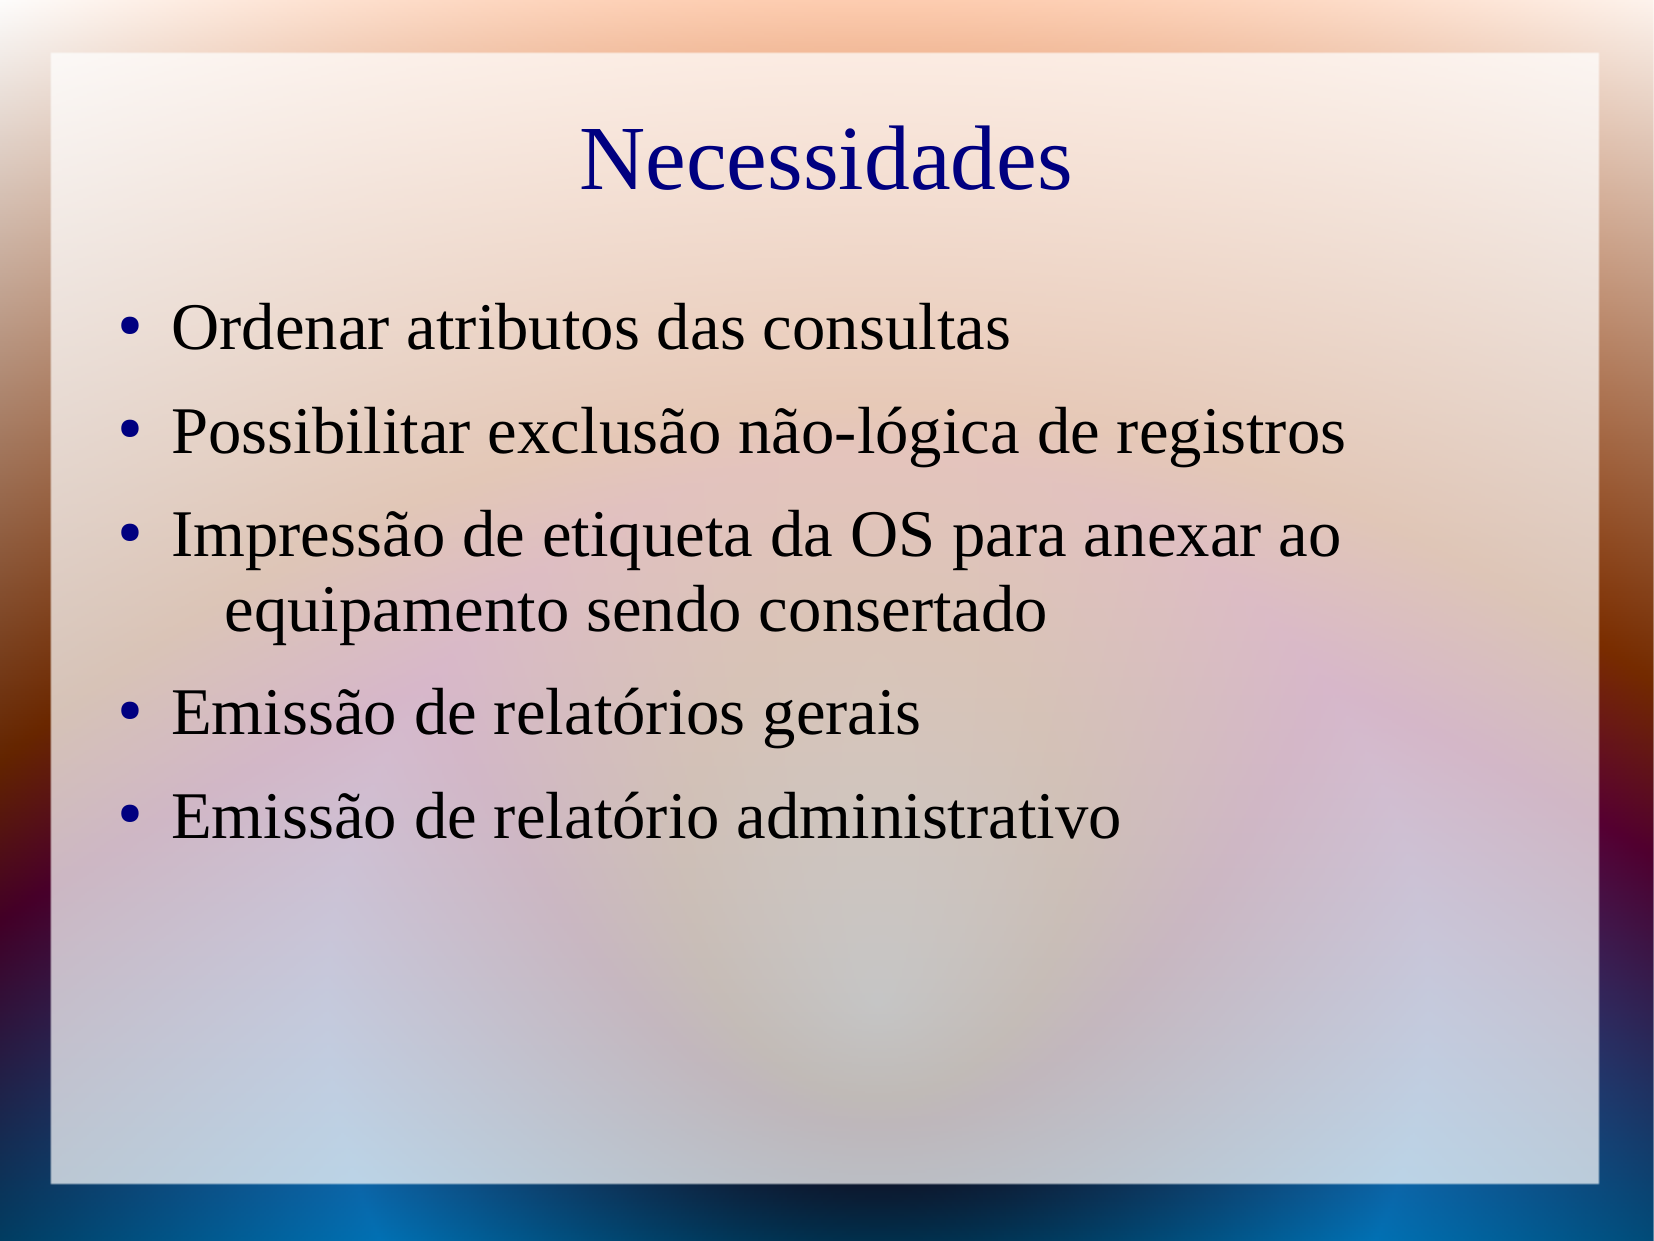

# Necessidades
Ordenar atributos das consultas
Possibilitar exclusão não-lógica de registros
Impressão de etiqueta da OS para anexar ao equipamento sendo consertado
Emissão de relatórios gerais
Emissão de relatório administrativo